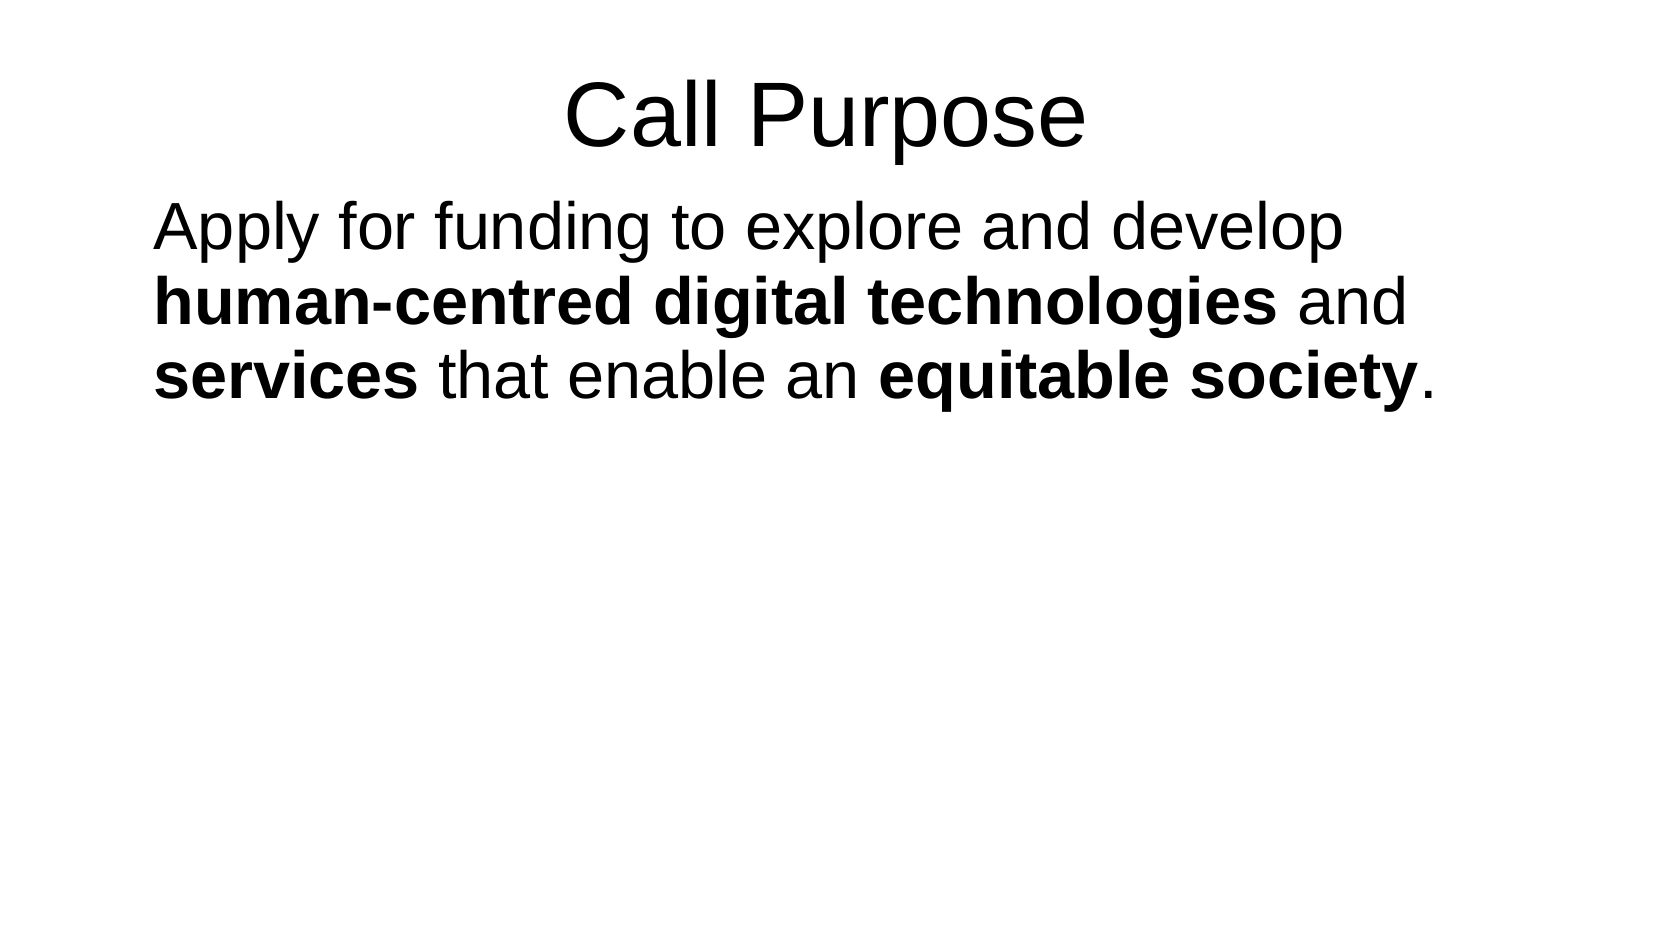

# Call Purpose
Apply for funding to explore and develop human-centred digital technologies and services that enable an equitable society.